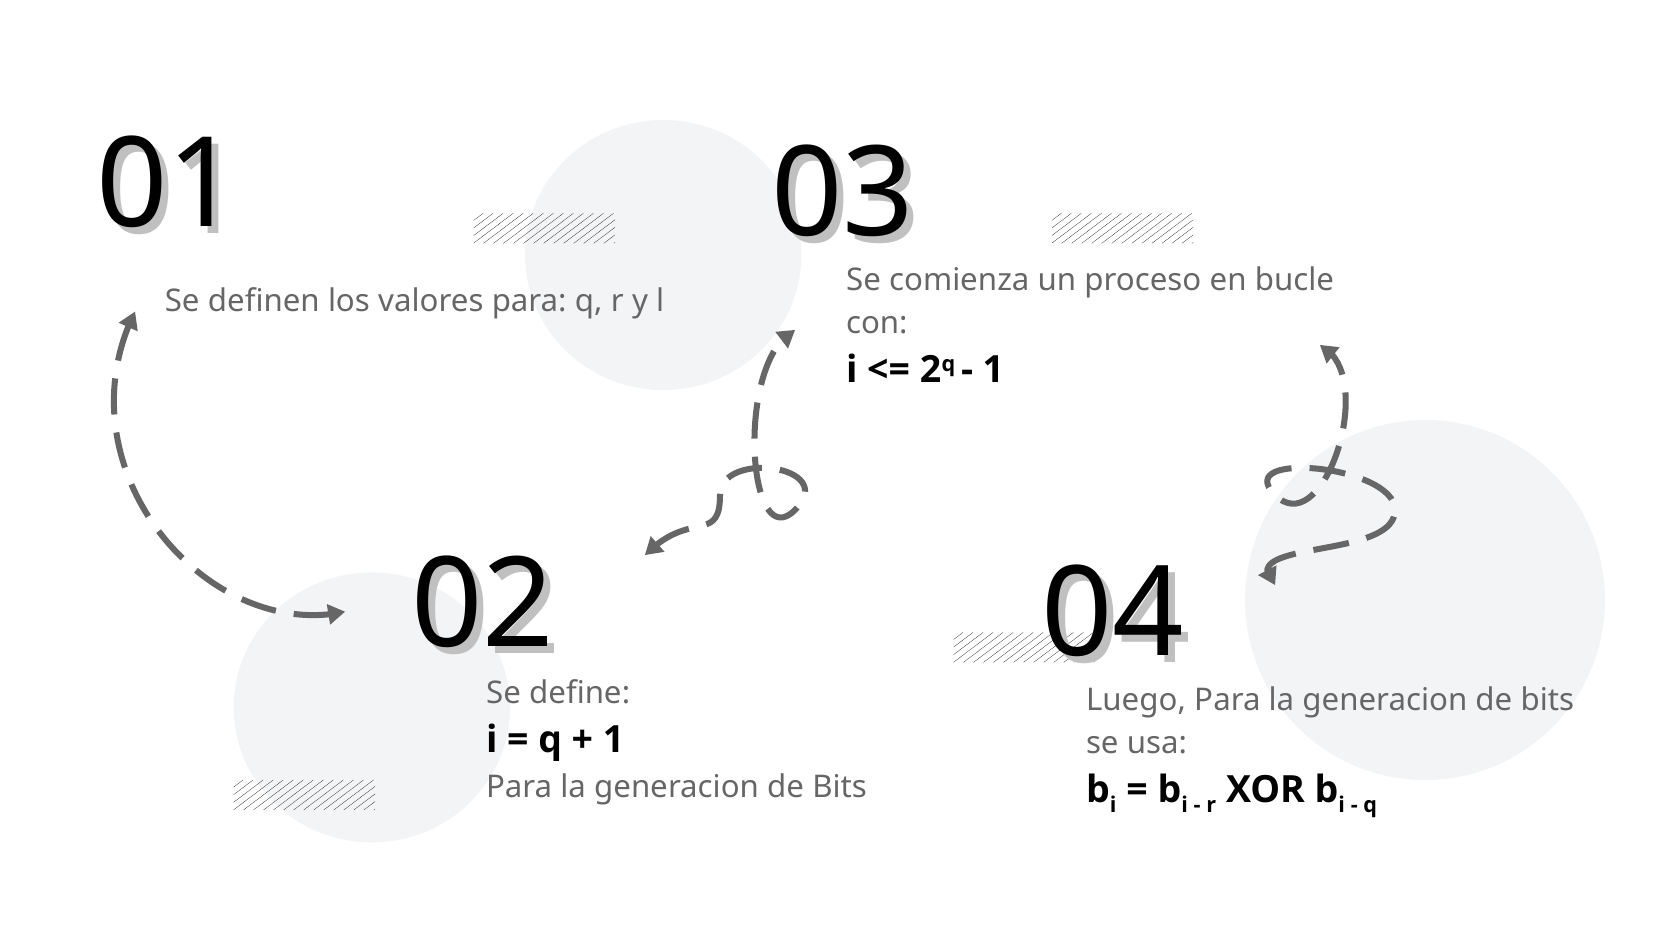

01
03
Se comienza un proceso en bucle con:
i <= 2q - 1
Se definen los valores para: q, r y l
02
04
Se define:
i = q + 1
Para la generacion de Bits
Luego, Para la generacion de bits se usa:
bi = bi - r XOR bi - q